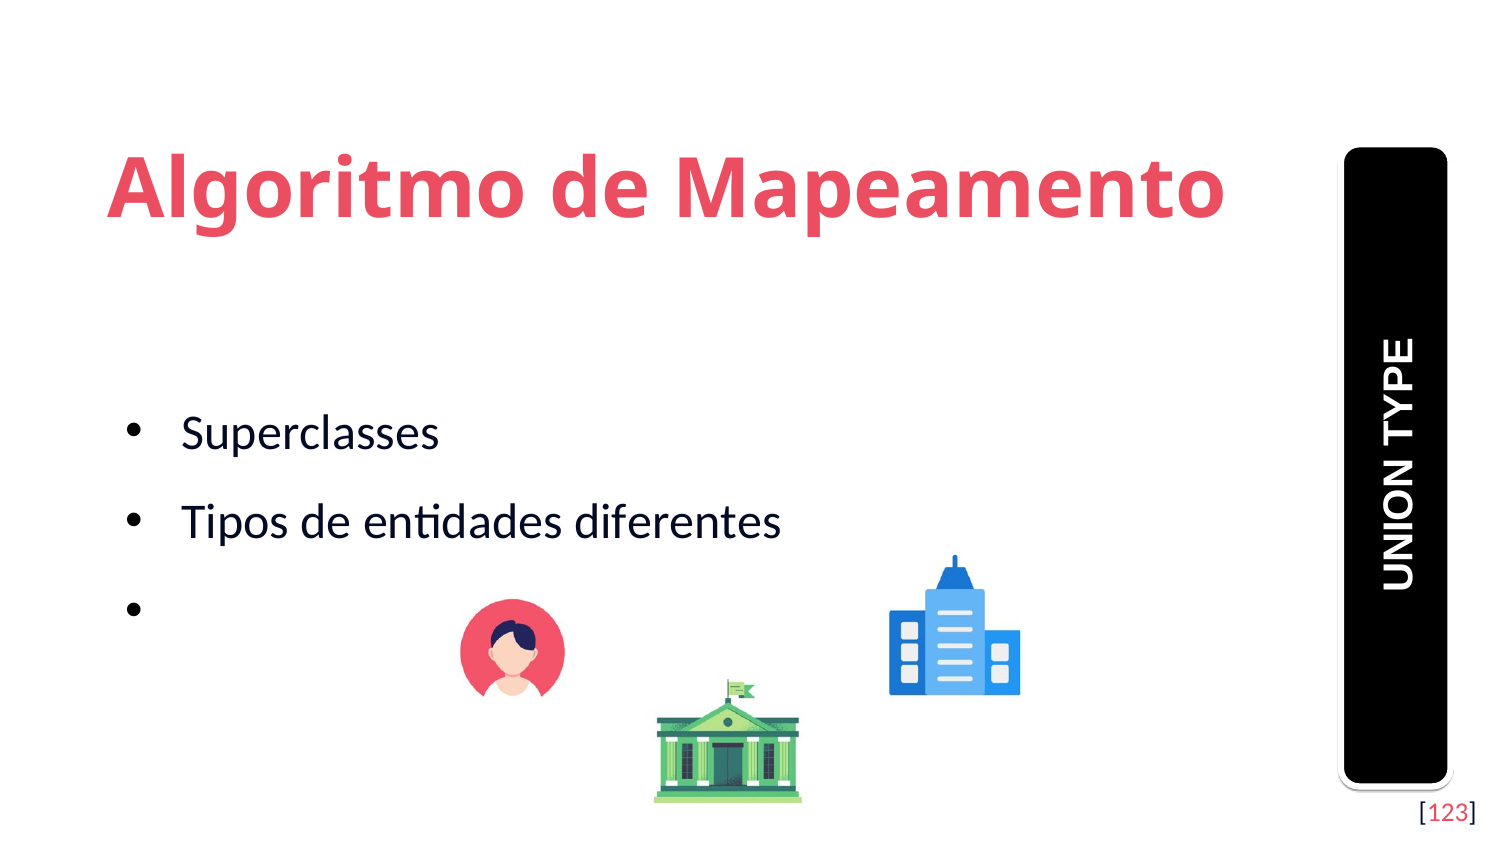

Algoritmo de Mapeamento
Superclasses
Tipos de entidades diferentes
UNION TYPE